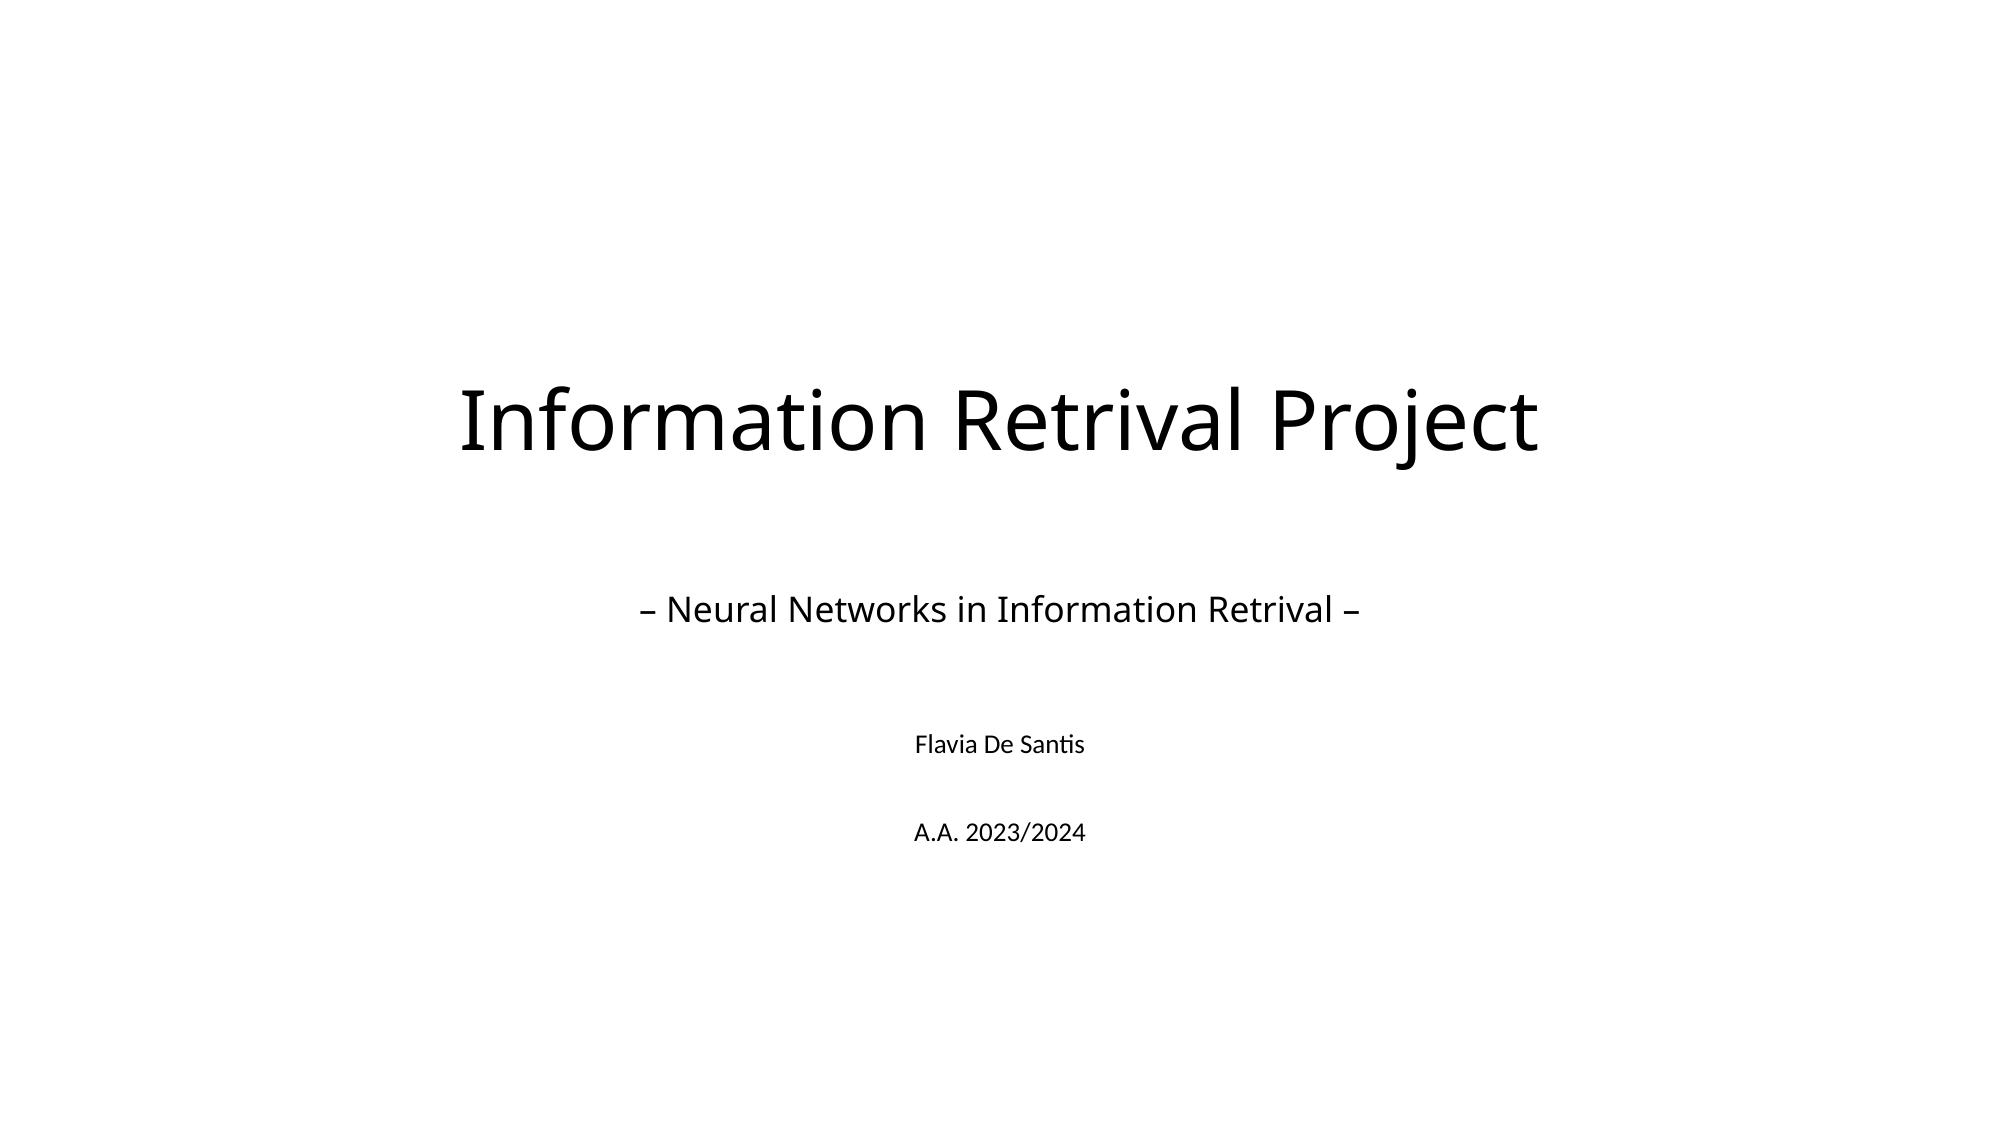

# Information Retrival Project
– Neural Networks in Information Retrival –
Flavia De Santis
A.A. 2023/2024